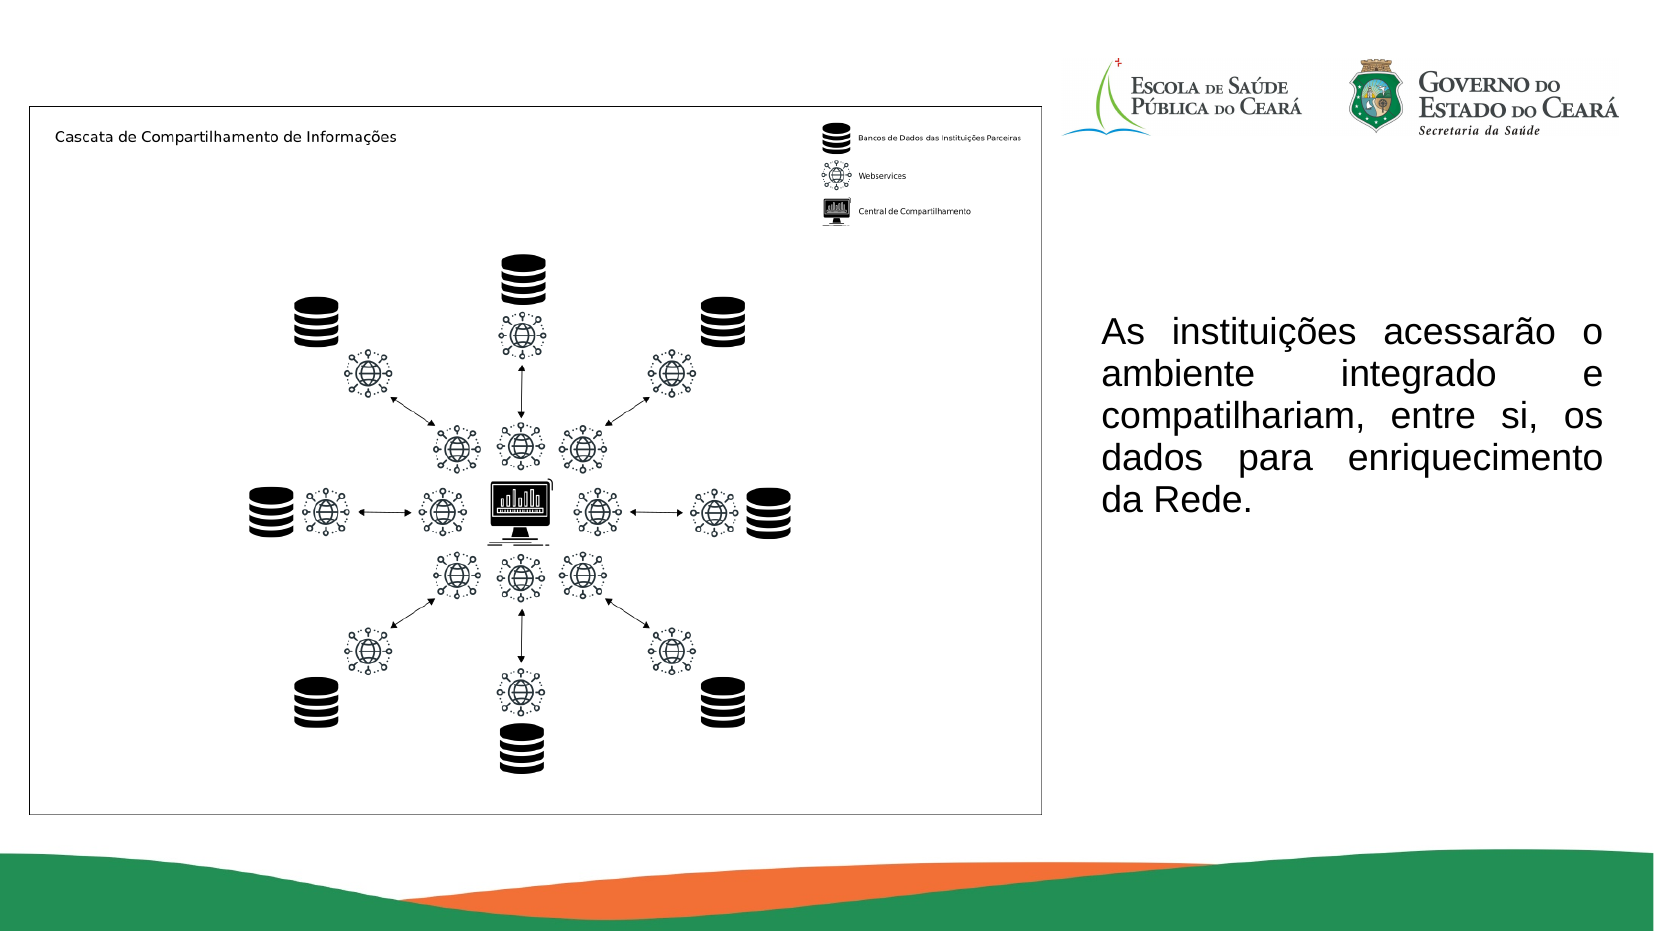

As instituições acessarão o ambiente integrado e compatilhariam, entre si, os dados para enriquecimento da Rede.